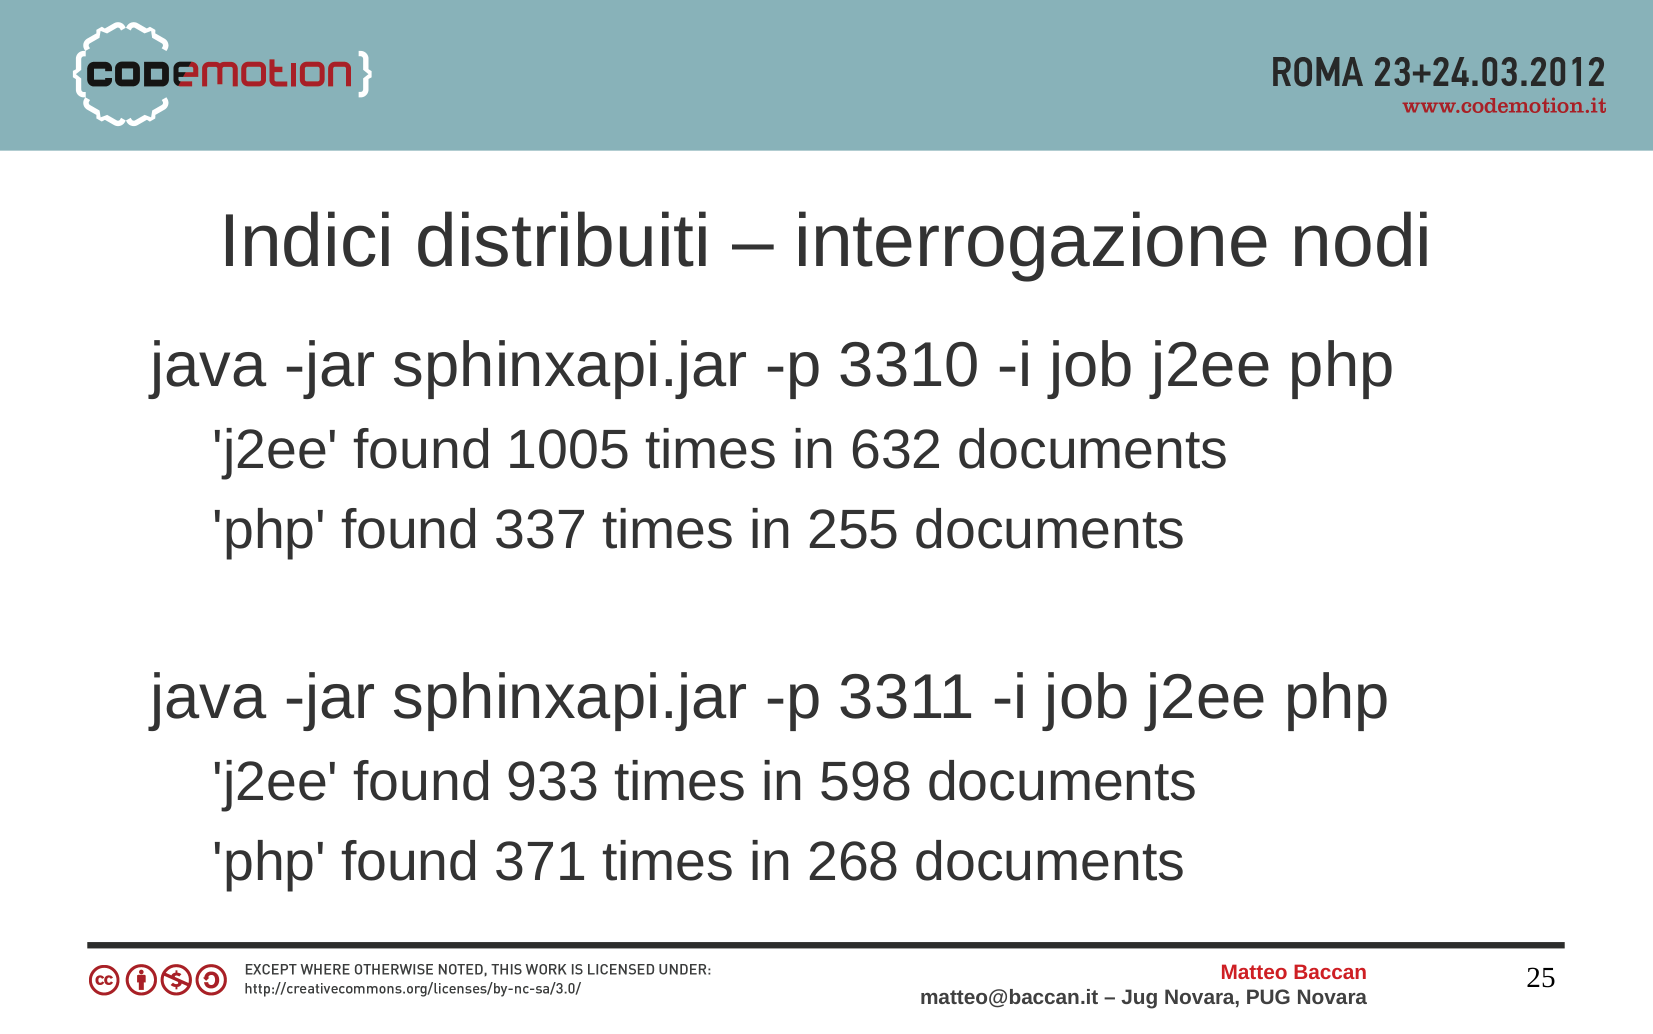

# Indici distribuiti – interrogazione nodi
java -jar sphinxapi.jar -p 3310 -i job j2ee php
'j2ee' found 1005 times in 632 documents
'php' found 337 times in 255 documents
java -jar sphinxapi.jar -p 3311 -i job j2ee php
'j2ee' found 933 times in 598 documents
'php' found 371 times in 268 documents
25